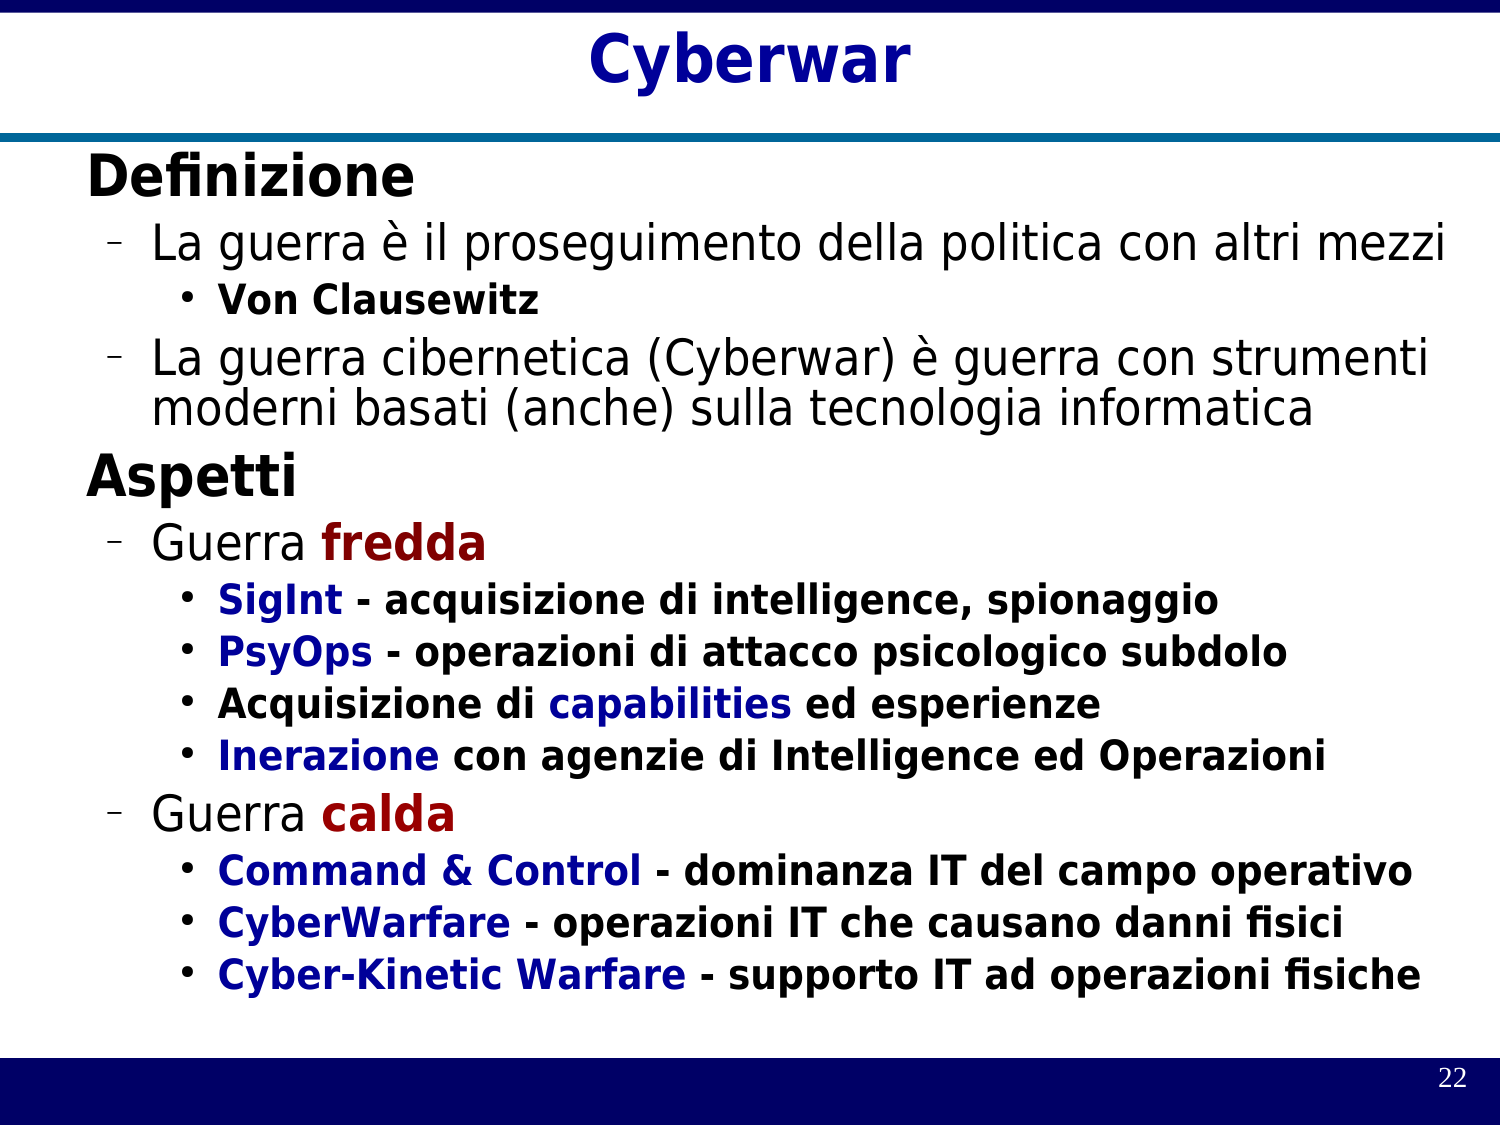

# Cyberwar
Definizione
La guerra è il proseguimento della politica con altri mezzi
Von Clausewitz
La guerra cibernetica (Cyberwar) è guerra con strumenti moderni basati (anche) sulla tecnologia informatica
Aspetti
Guerra fredda
SigInt - acquisizione di intelligence, spionaggio
PsyOps - operazioni di attacco psicologico subdolo
Acquisizione di capabilities ed esperienze
Inerazione con agenzie di Intelligence ed Operazioni
Guerra calda
Command & Control - dominanza IT del campo operativo
CyberWarfare - operazioni IT che causano danni fisici
Cyber-Kinetic Warfare - supporto IT ad operazioni fisiche